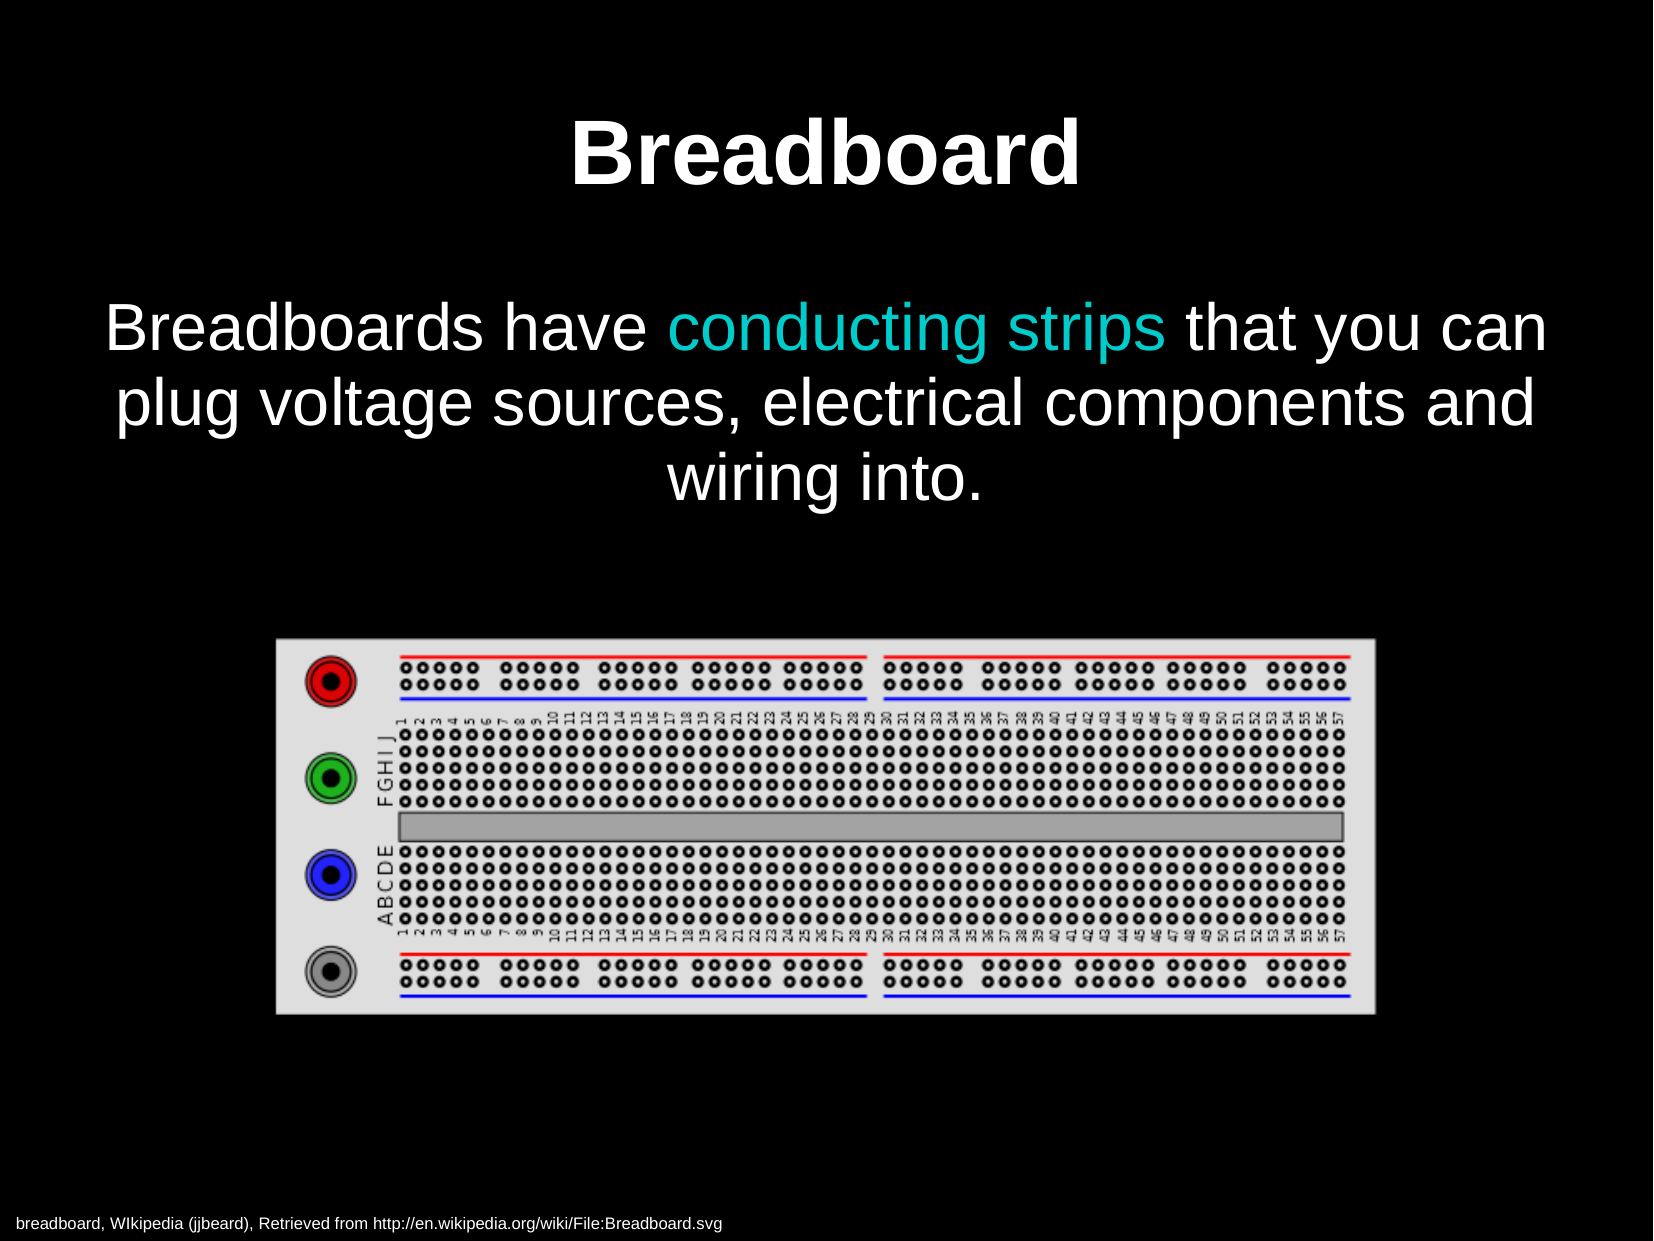

# Breadboard
Breadboards have conducting strips that you can plug voltage sources, electrical components and wiring into.
breadboard, WIkipedia (jjbeard), Retrieved from http://en.wikipedia.org/wiki/File:Breadboard.svg